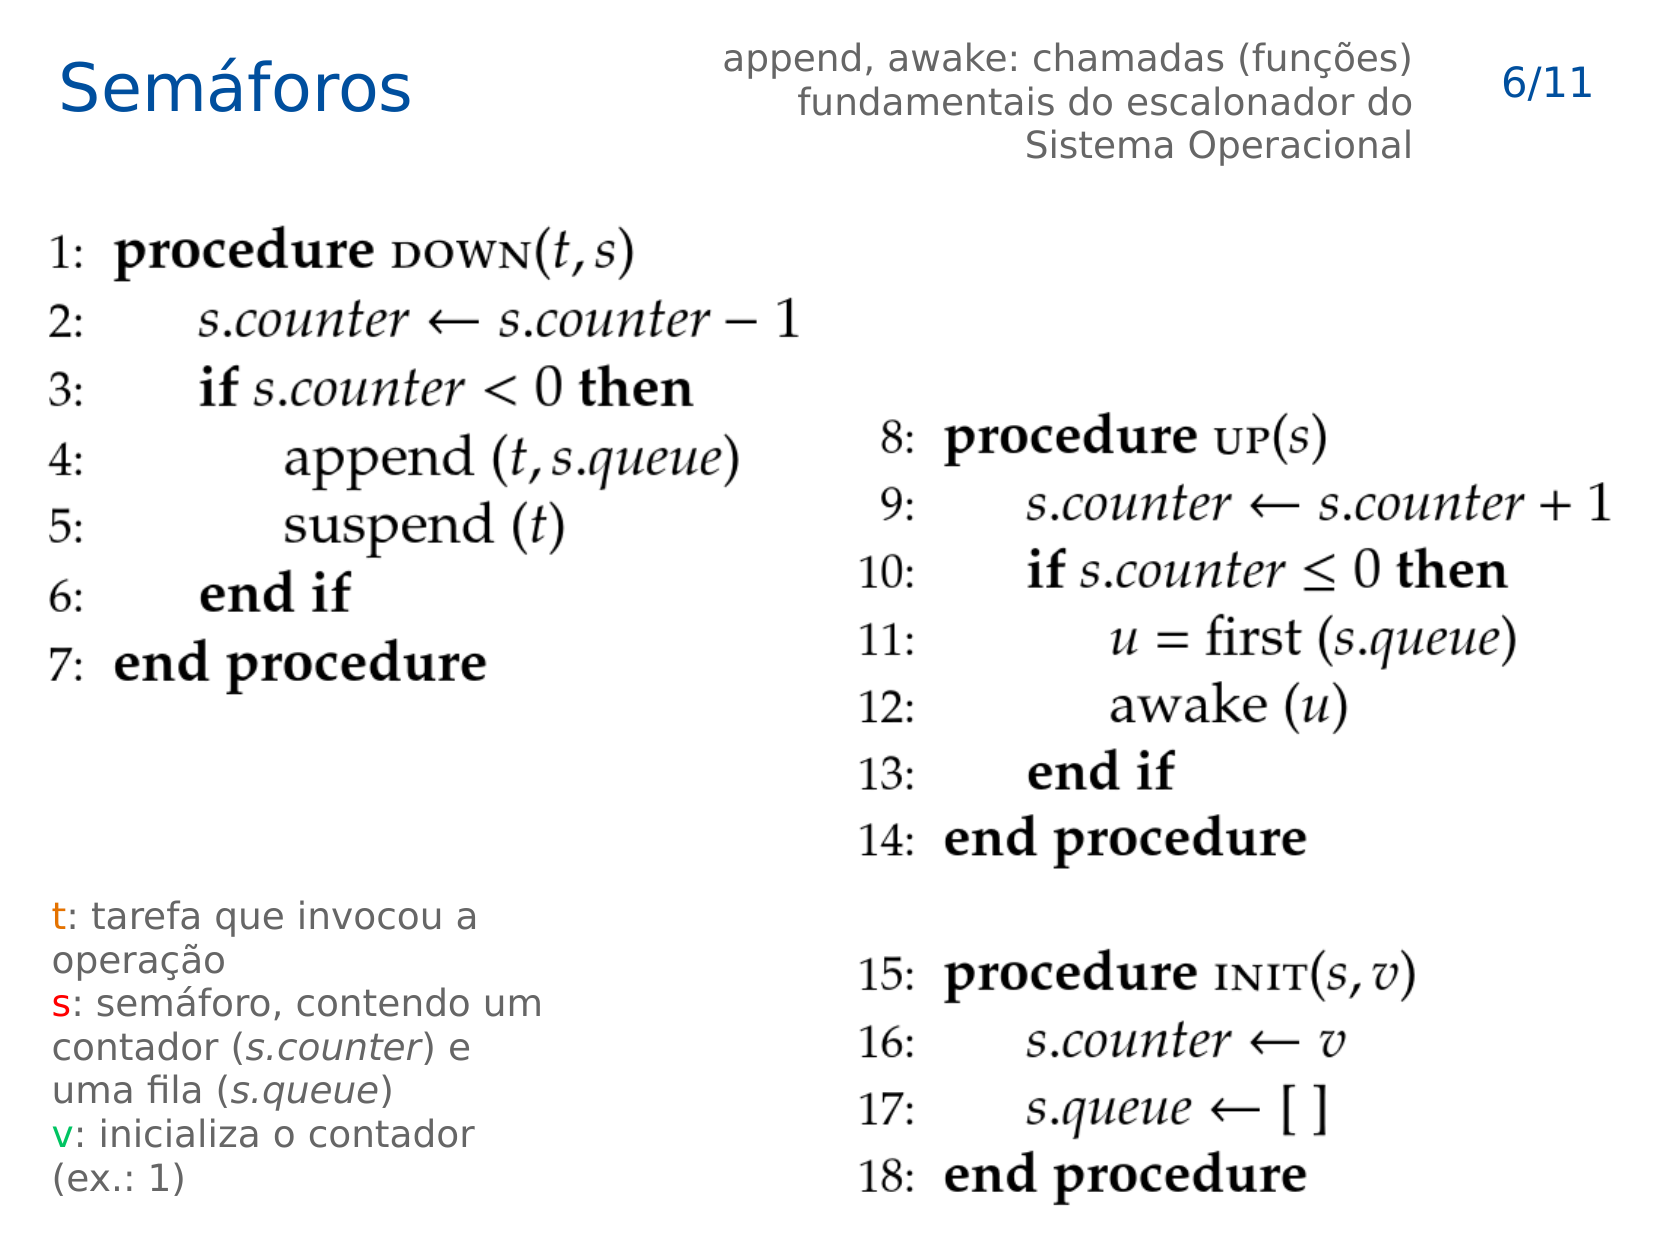

# Semáforos
append, awake: chamadas (funções) fundamentais do escalonador do Sistema Operacional
6
t: tarefa que invocou a operação
s: semáforo, contendo um contador (s.counter) e uma fila (s.queue)
v: inicializa o contador (ex.: 1)